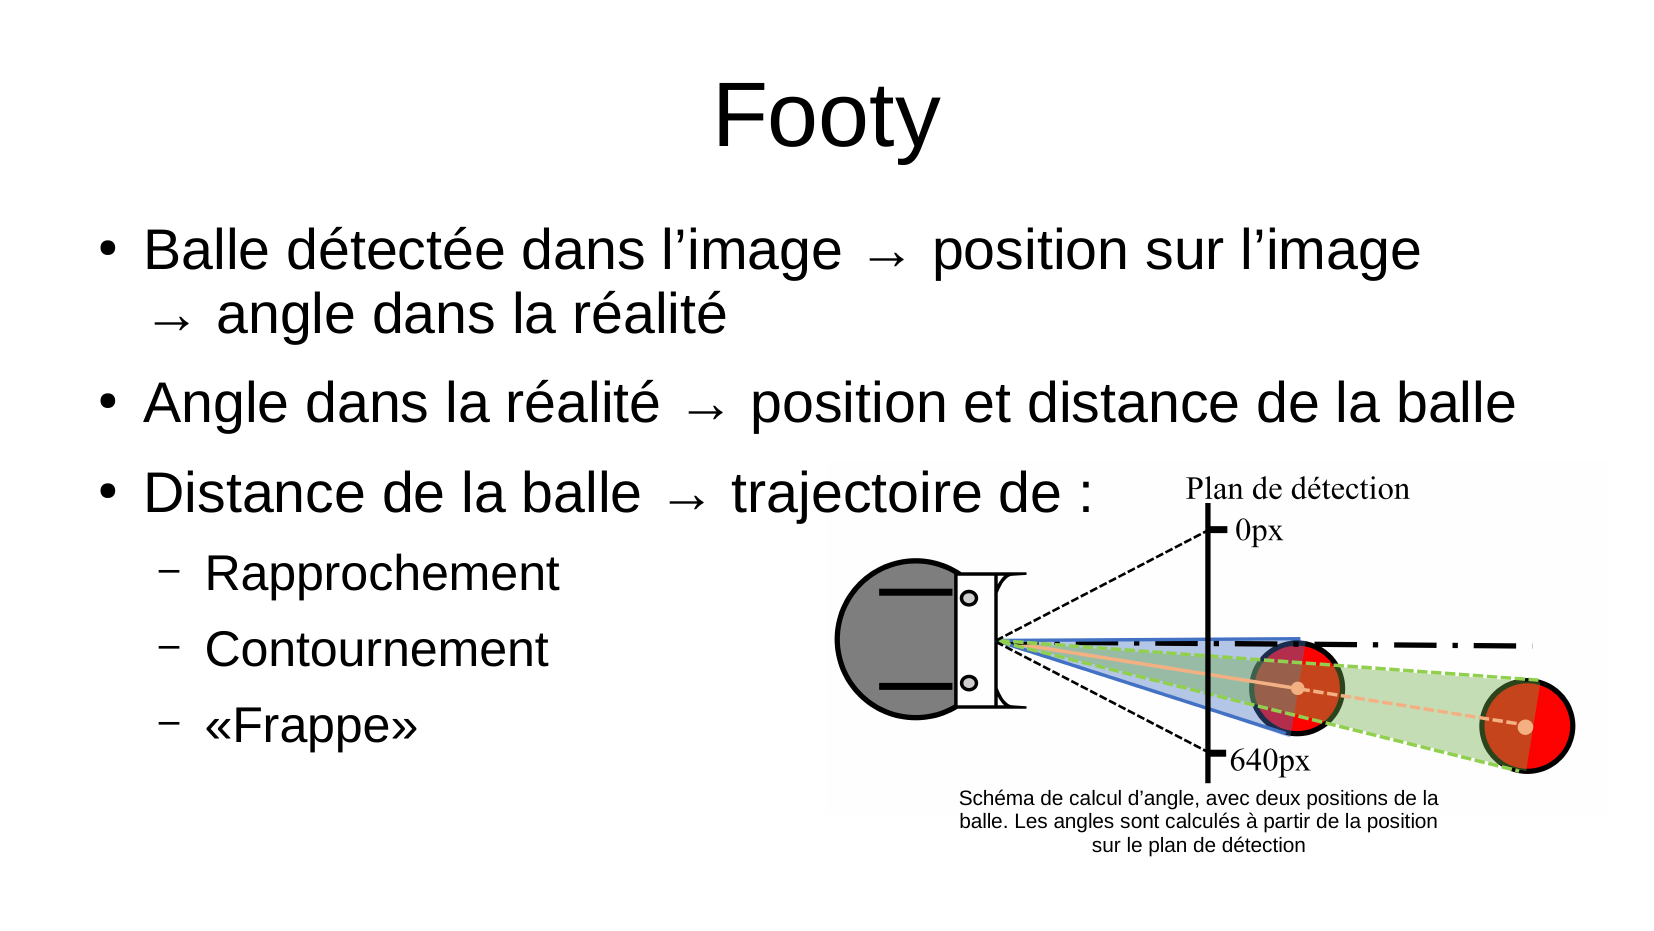

# Footy
Balle détectée dans l’image → position sur l’image → angle dans la réalité
Angle dans la réalité → position et distance de la balle
Distance de la balle → trajectoire de :
Rapprochement
Contournement
«Frappe»
Schéma de calcul d’angle, avec deux positions de la balle. Les angles sont calculés à partir de la position sur le plan de détection